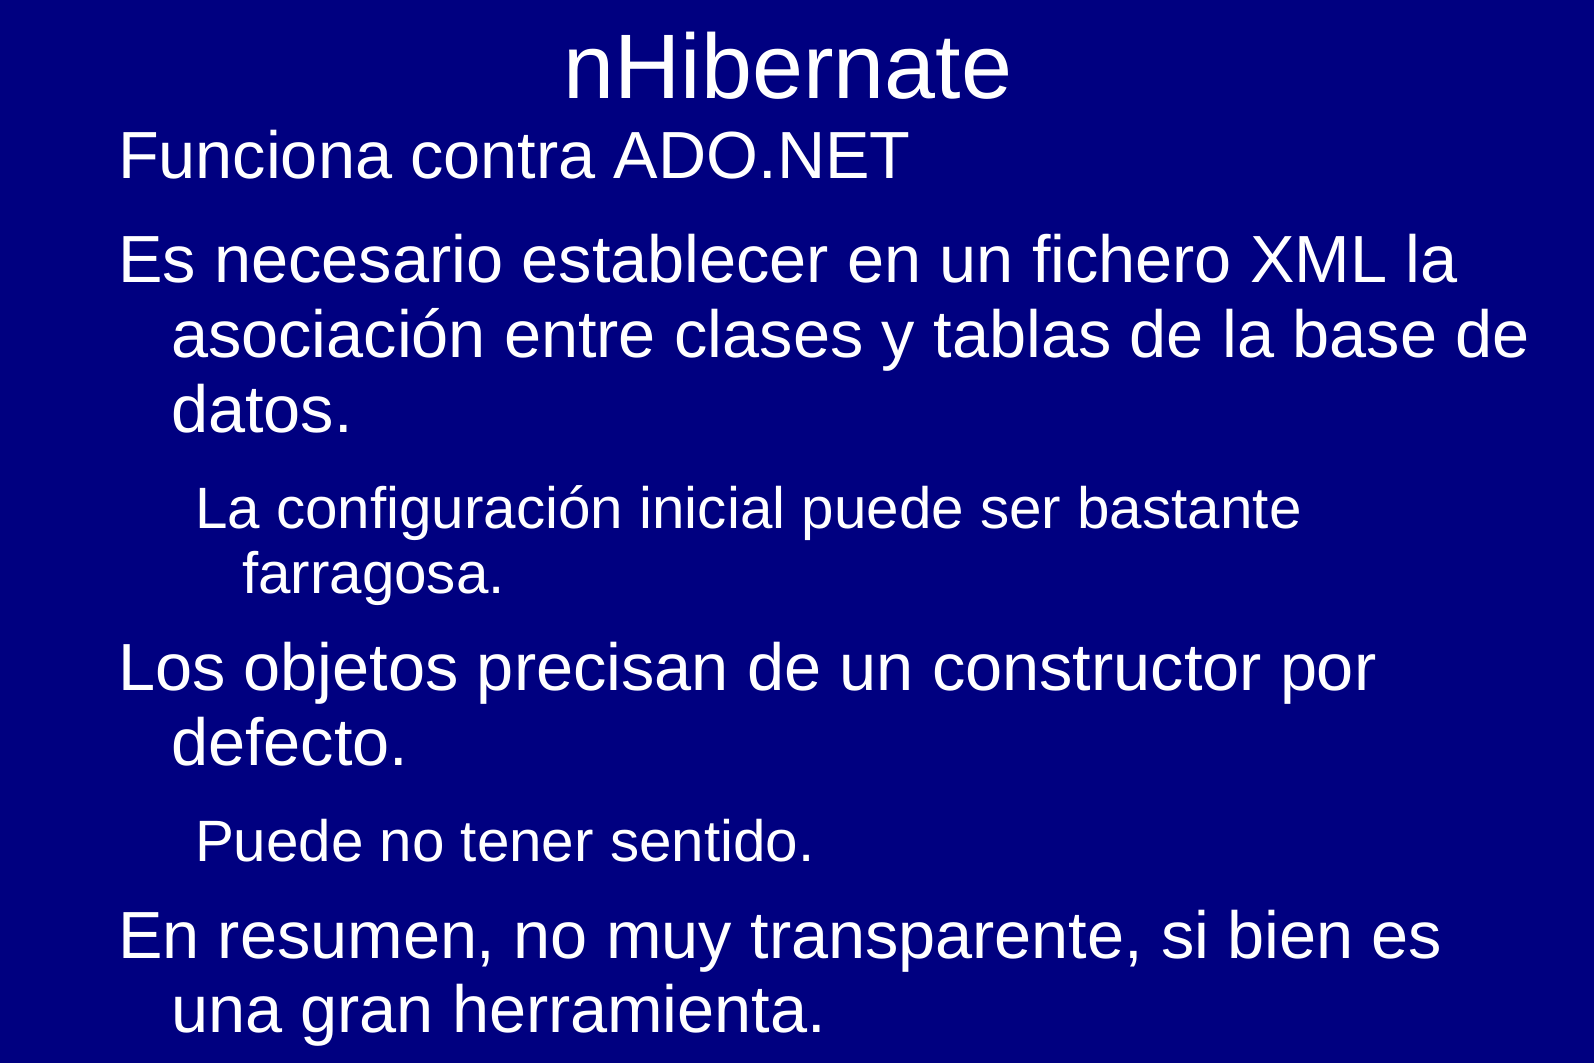

# nHibernate
Funciona contra ADO.NET
Es necesario establecer en un fichero XML la asociación entre clases y tablas de la base de datos.
La configuración inicial puede ser bastante farragosa.
Los objetos precisan de un constructor por defecto.
Puede no tener sentido.
En resumen, no muy transparente, si bien es una gran herramienta.